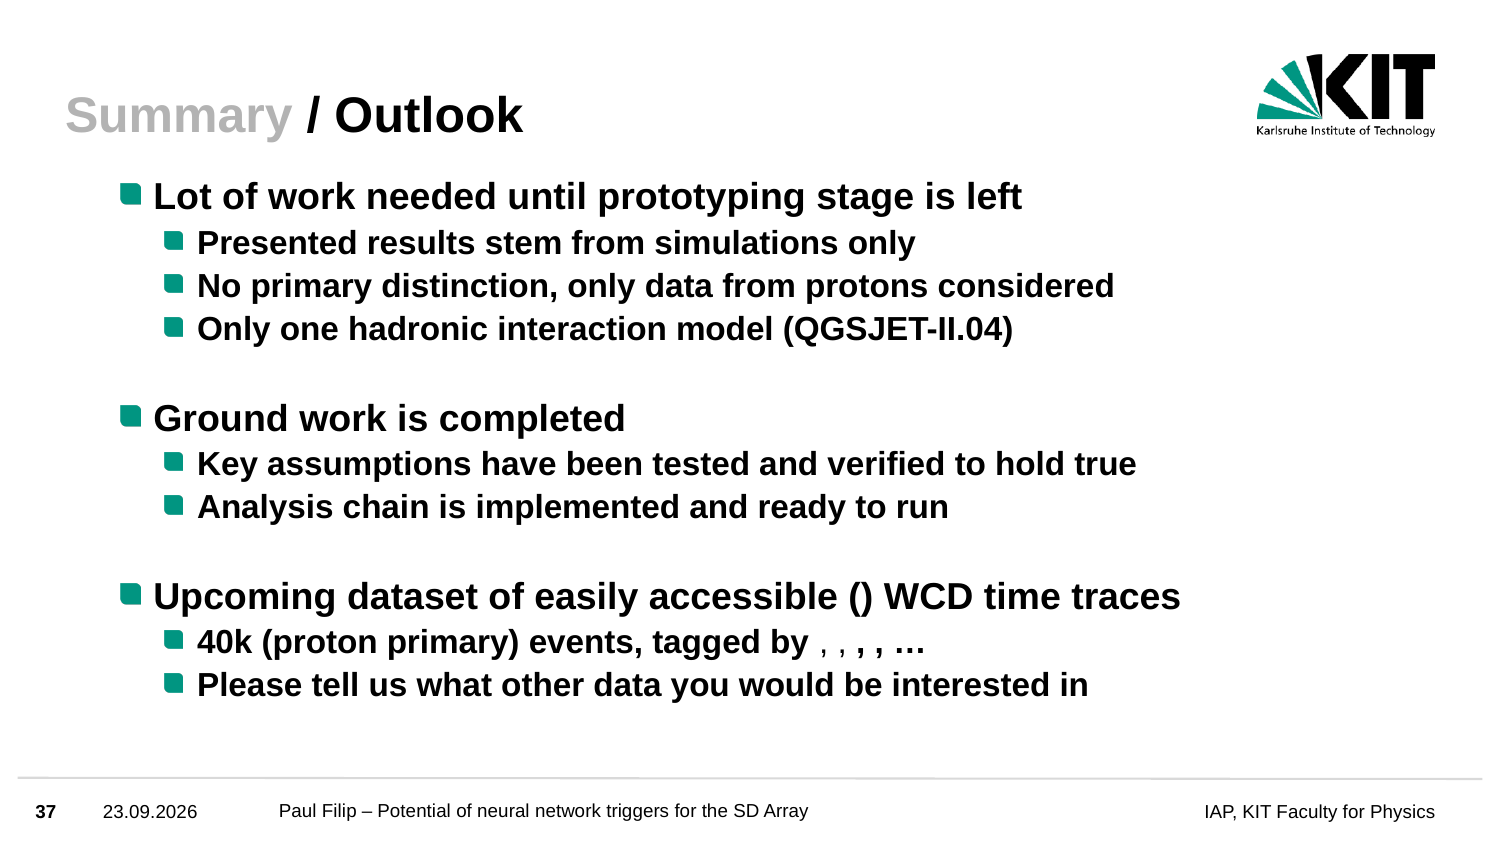

# Summary / Outlook
Lot of work needed until prototyping stage is left
Presented results stem from simulations only
No primary distinction, only data from protons considered
Only one hadronic interaction model (QGSJET-II.04)
Ground work is completed
Key assumptions have been tested and verified to hold true
Analysis chain is implemented and ready to run
Upcoming dataset of easily accessible () WCD time traces
40k (proton primary) events, tagged by , , , , …
Please tell us what other data you would be interested in
37